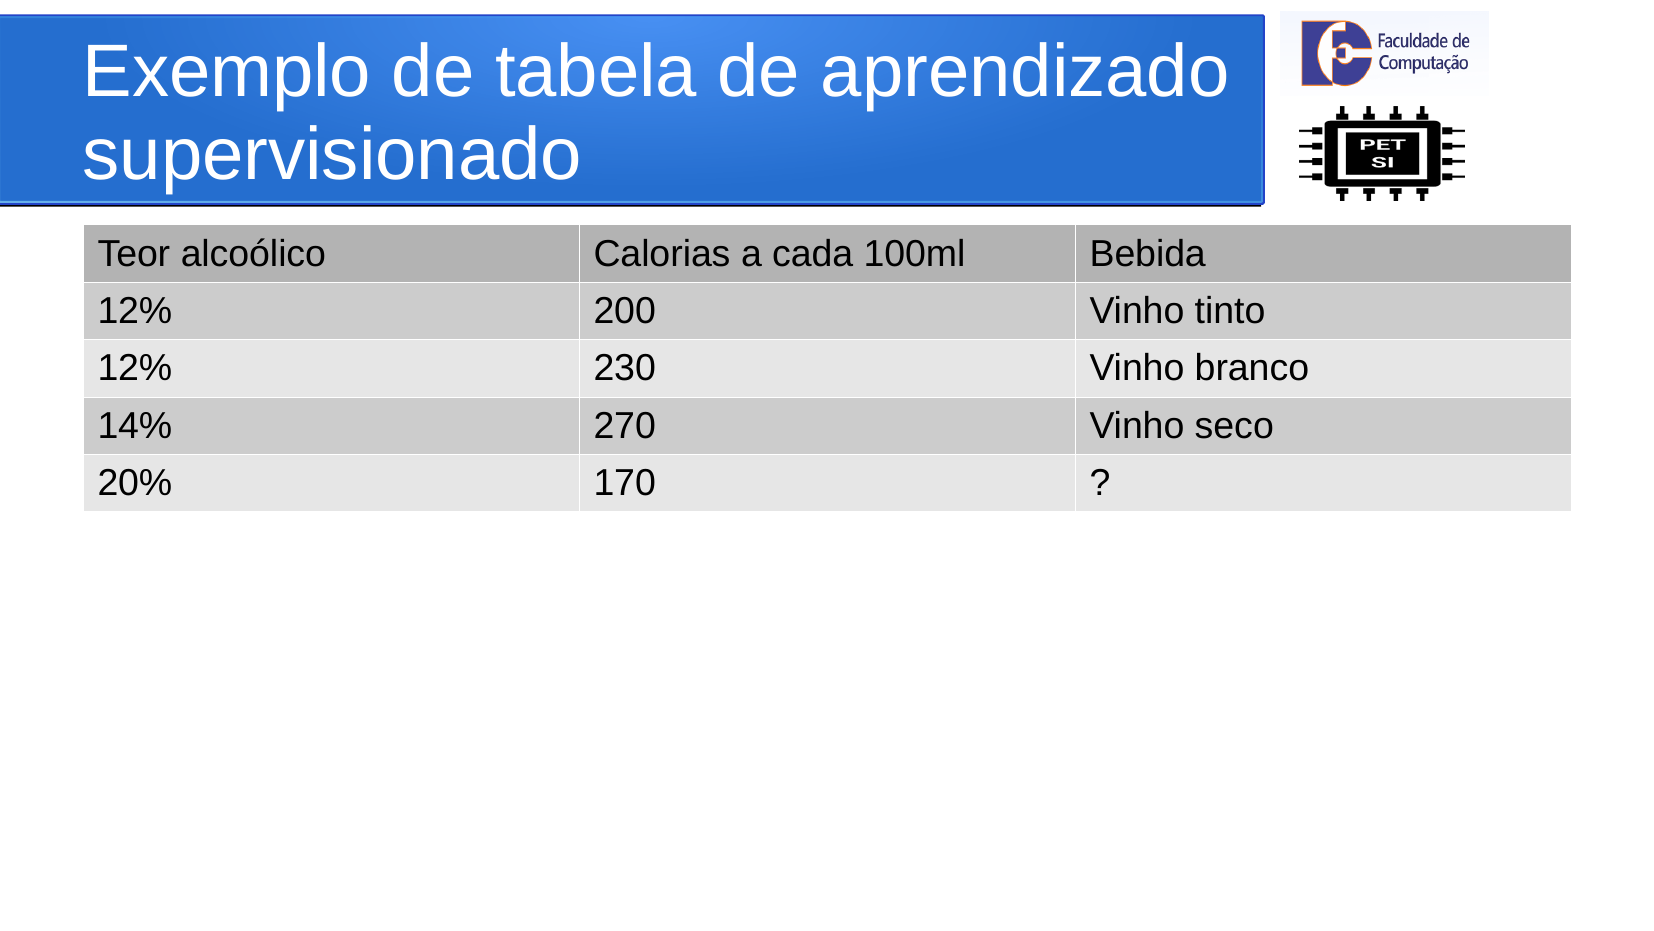

# Exemplo de tabela de aprendizado supervisionado
| Teor alcoólico | Calorias a cada 100ml | Bebida |
| --- | --- | --- |
| 12% | 200 | Vinho tinto |
| 12% | 230 | Vinho branco |
| 14% | 270 | Vinho seco |
| 20% | 170 | ? |